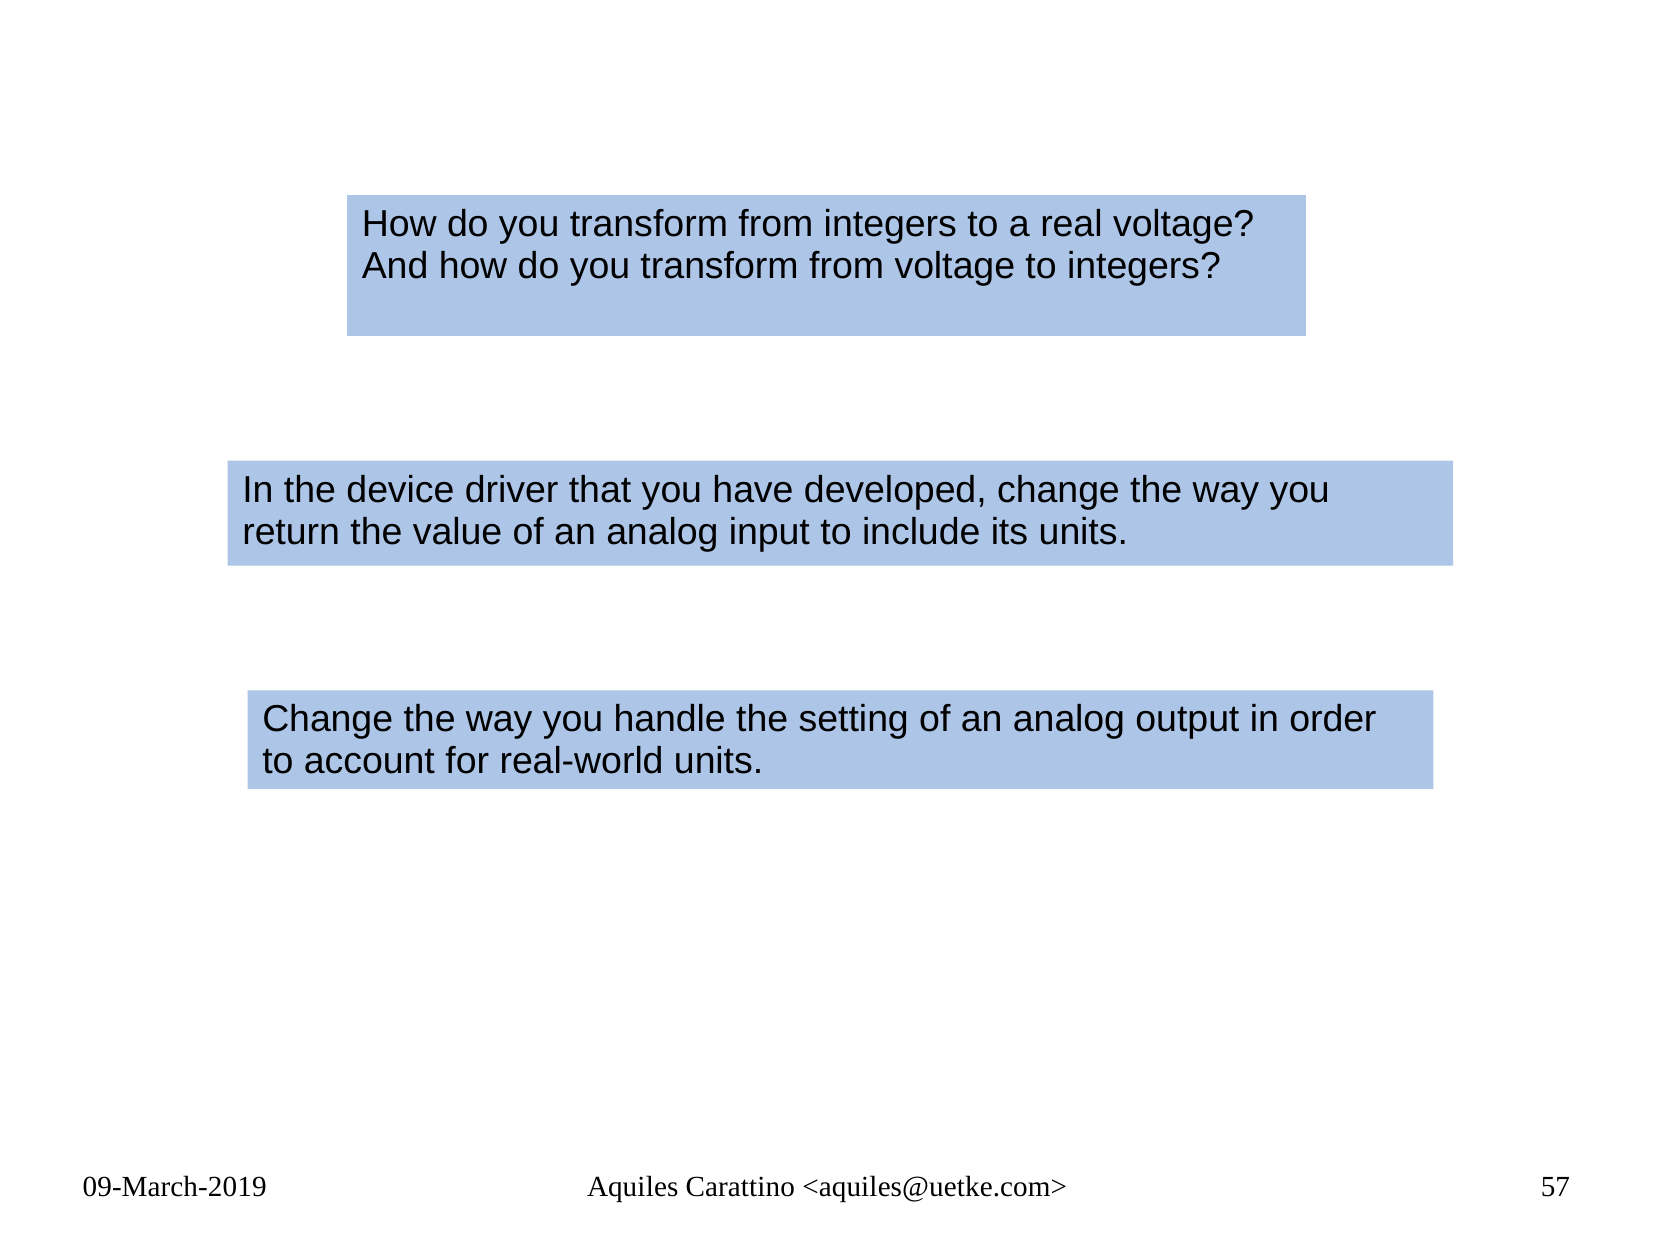

How do you transform from integers to a real voltage?
And how do you transform from voltage to integers?
In the device driver that you have developed, change the way you return the value of an analog input to include its units.
Change the way you handle the setting of an analog output in order to account for real-world units.
09-March-2019
Aquiles Carattino <aquiles@uetke.com>
57